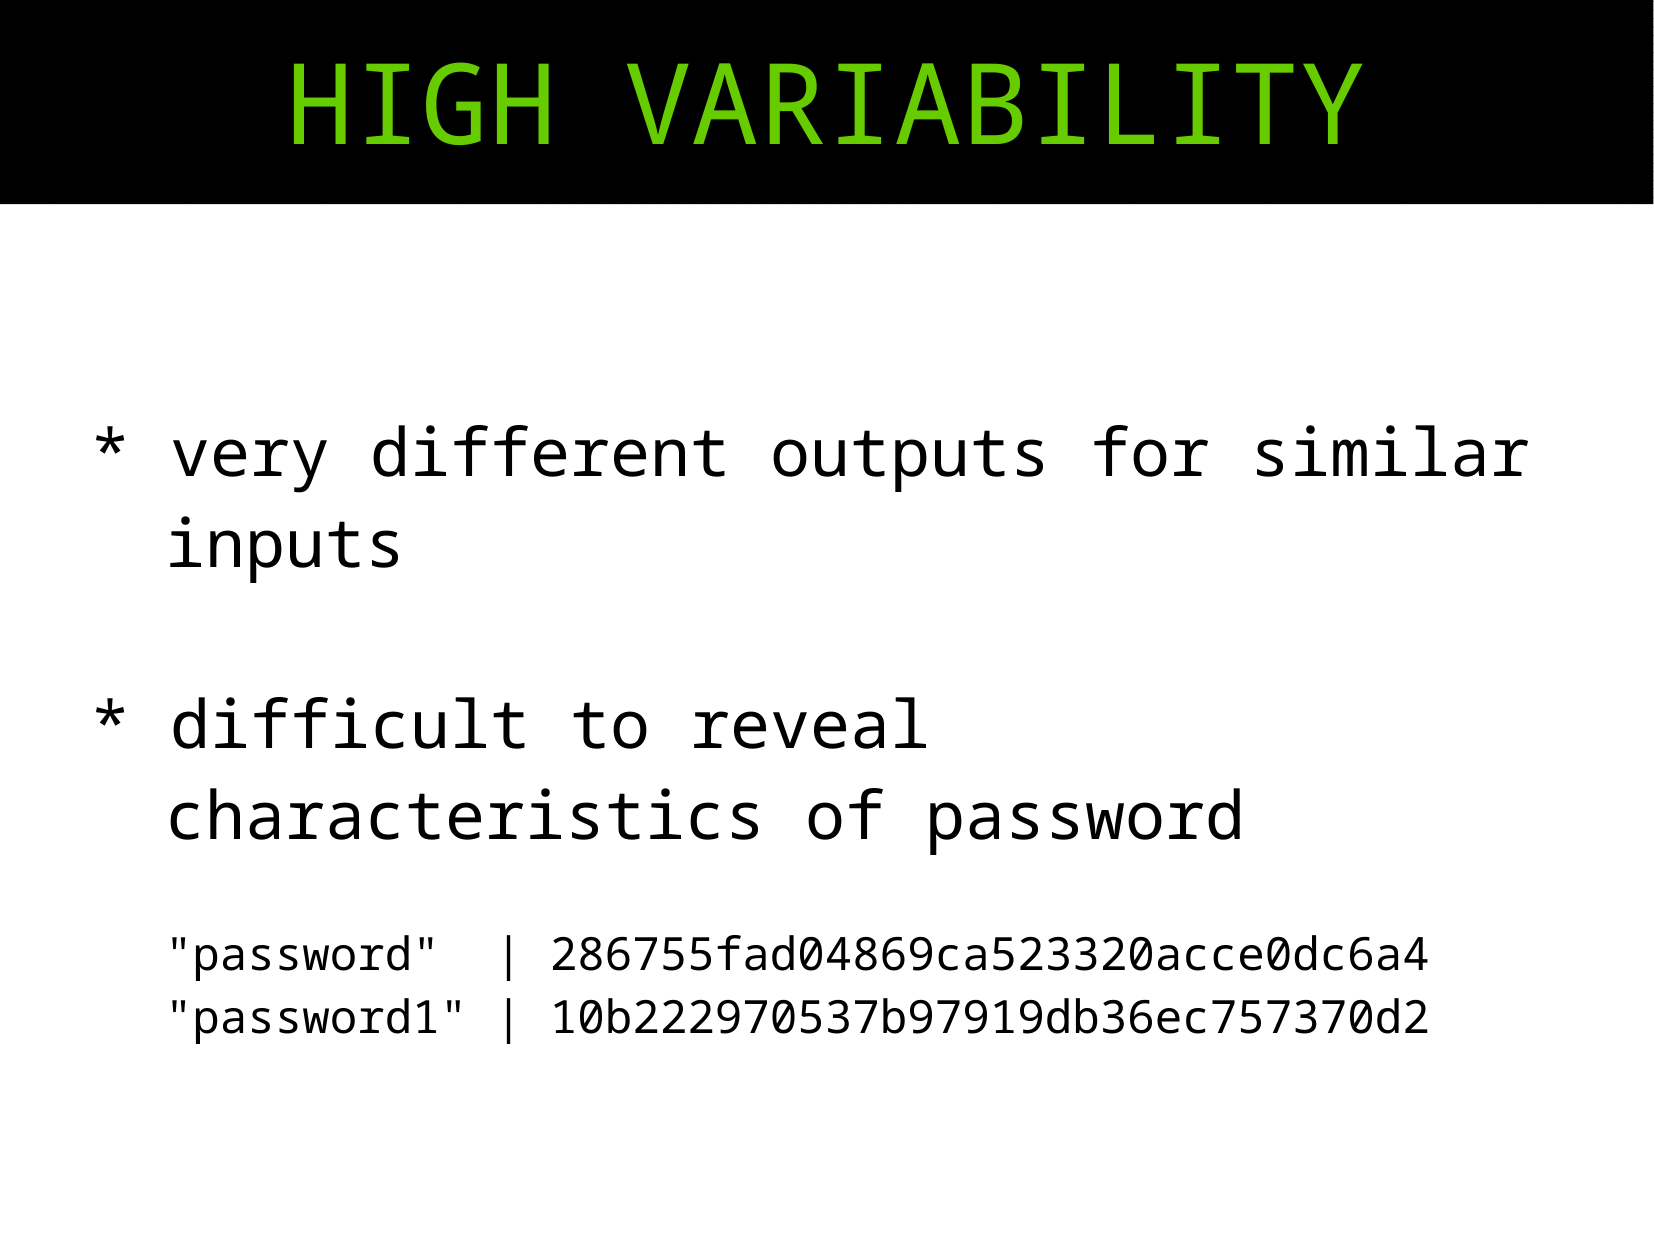

# HIGH VARIABILITY
* very different outputs for similar 		inputs
* difficult to reveal
	characteristics of password
	"password" | 286755fad04869ca523320acce0dc6a4
	"password1" | 10b222970537b97919db36ec757370d2